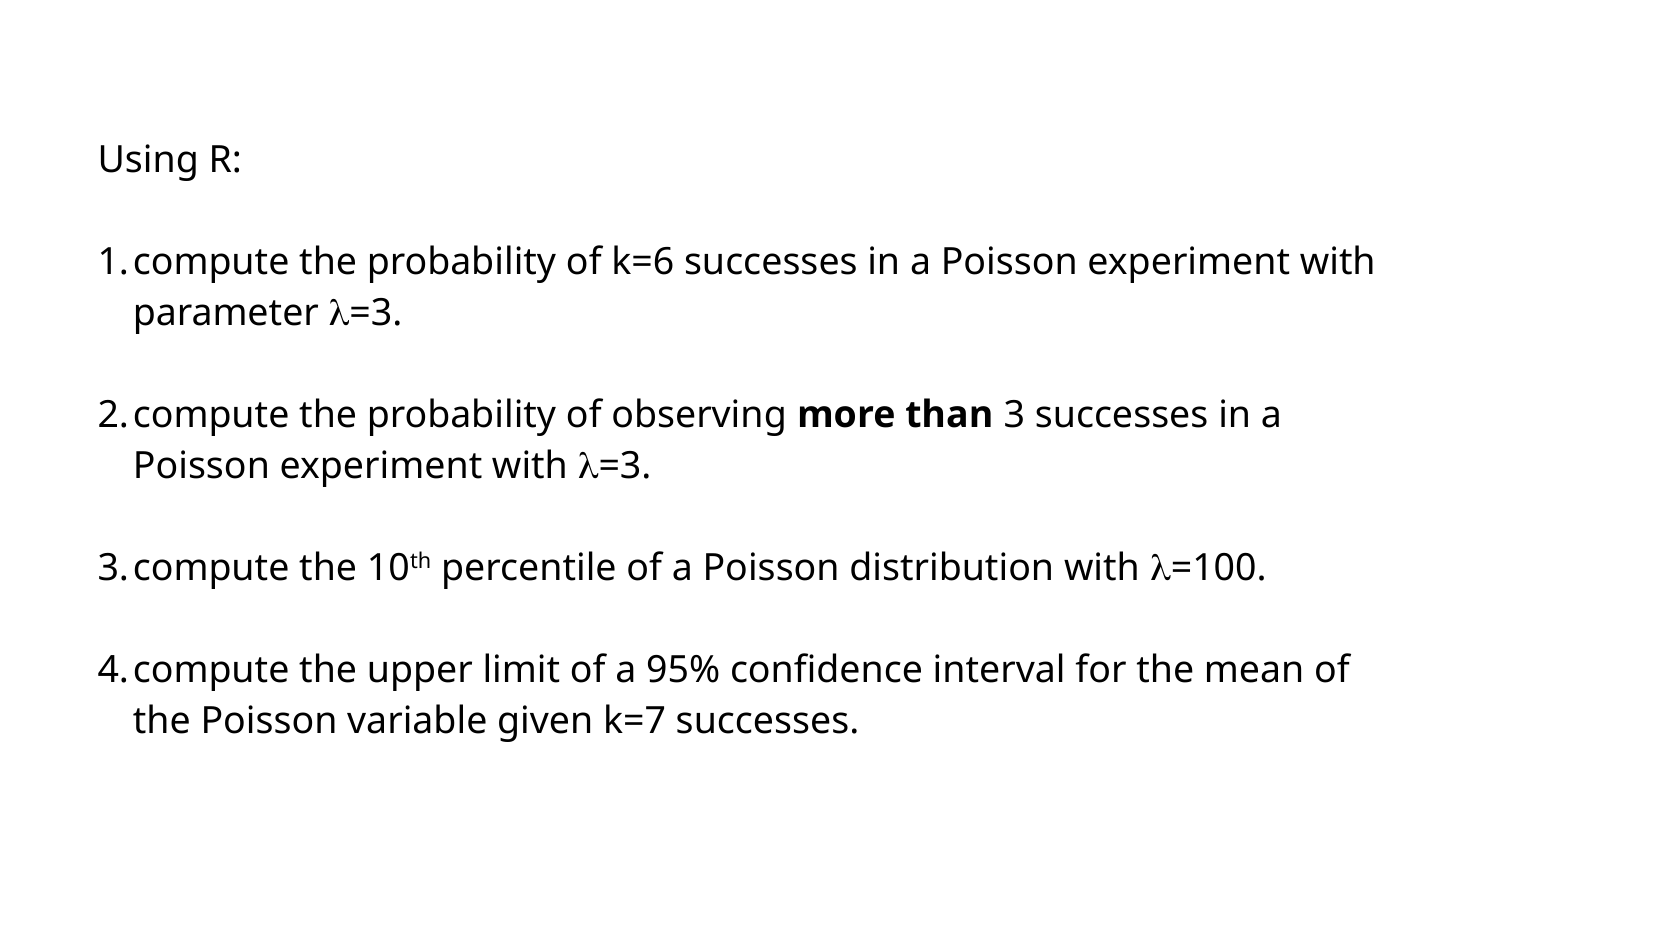

Using R:
compute the probability of k=6 successes in a Poisson experiment with parameter l=3.
compute the probability of observing more than 3 successes in a Poisson experiment with l=3.
compute the 10th percentile of a Poisson distribution with l=100.
compute the upper limit of a 95% confidence interval for the mean of the Poisson variable given k=7 successes.